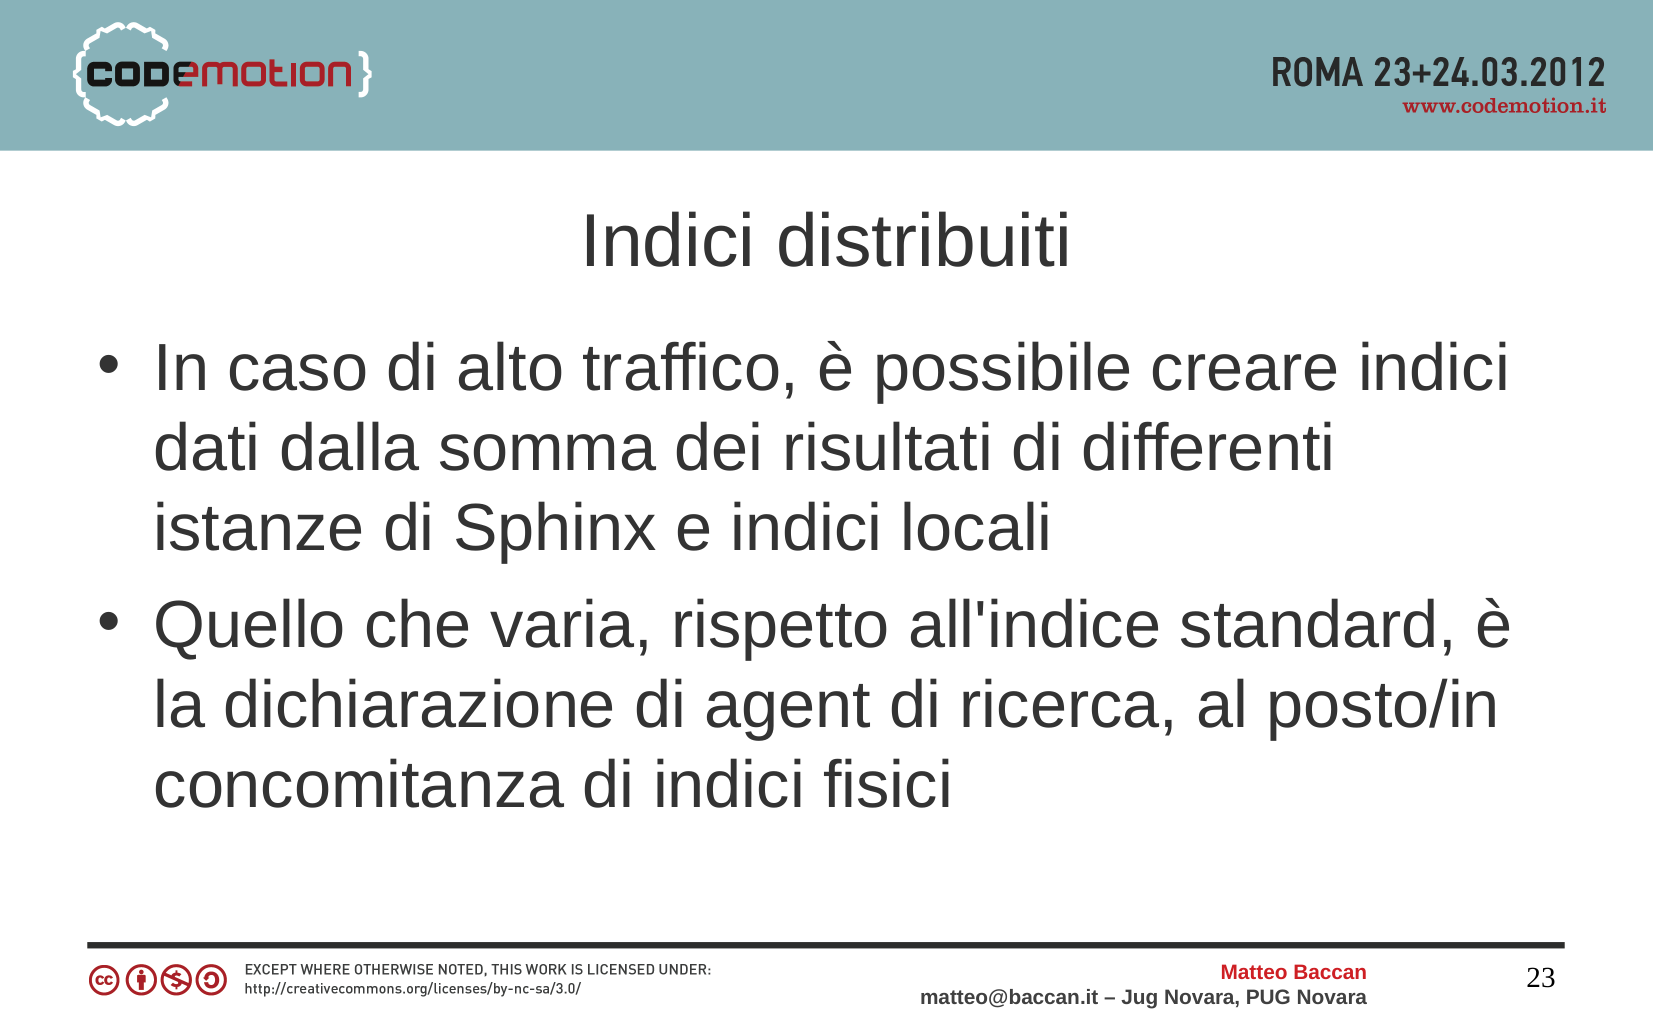

# Indici distribuiti
In caso di alto traffico, è possibile creare indici dati dalla somma dei risultati di differenti istanze di Sphinx e indici locali
Quello che varia, rispetto all'indice standard, è la dichiarazione di agent di ricerca, al posto/in concomitanza di indici fisici
23